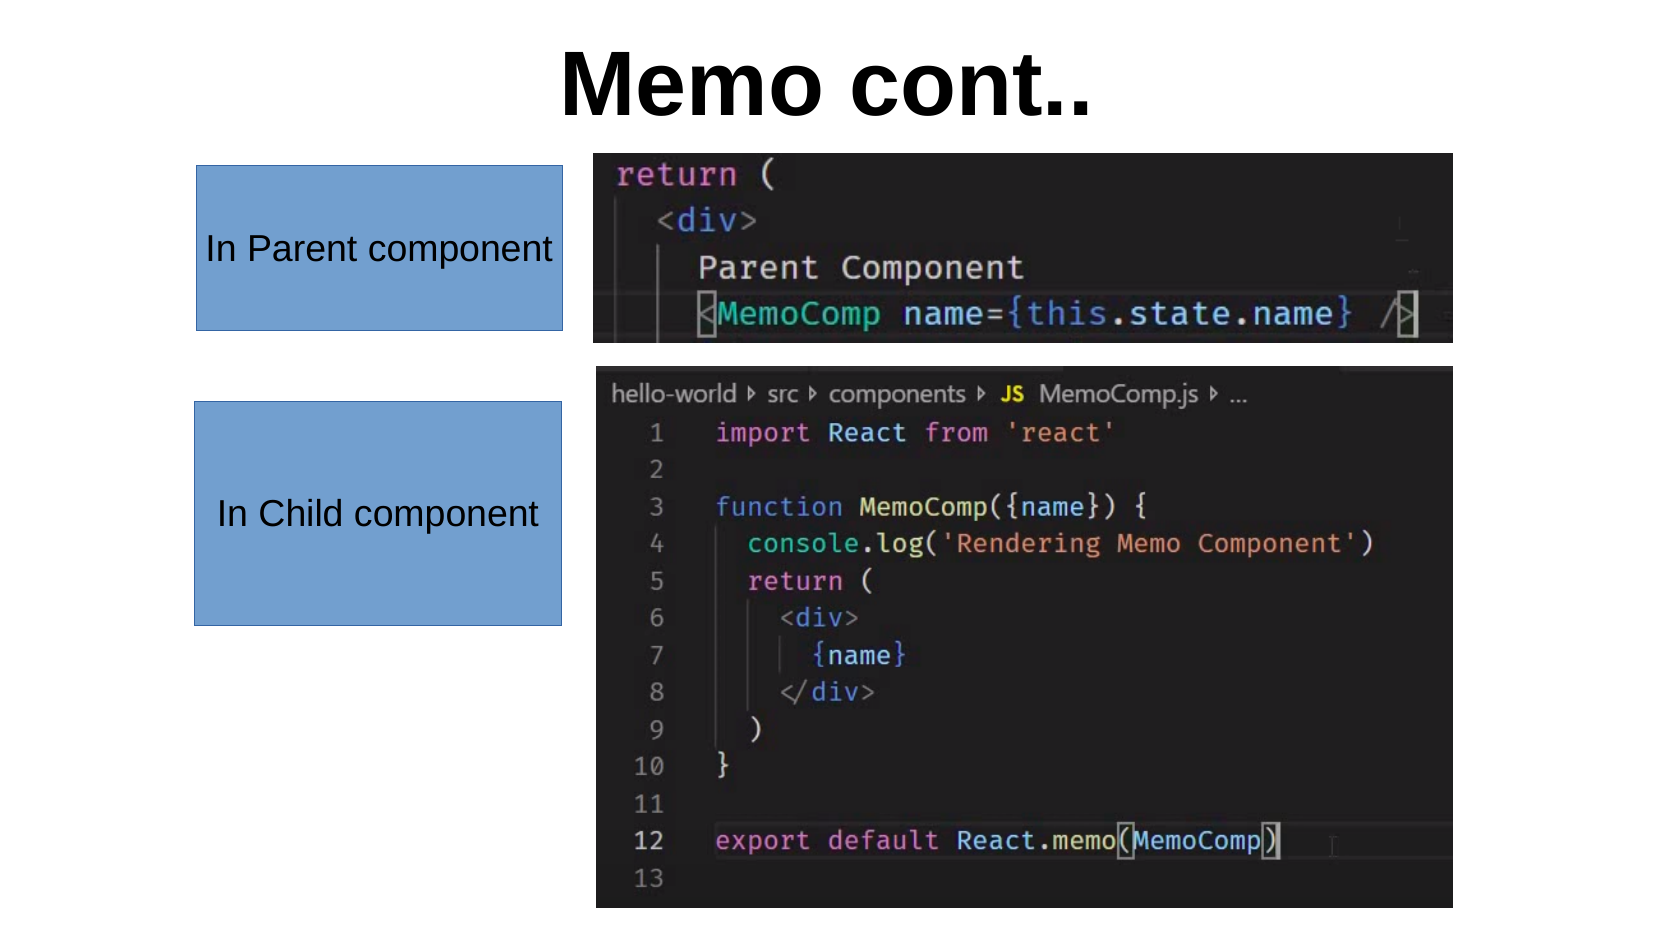

# Memo cont..
In Parent component
In Child component